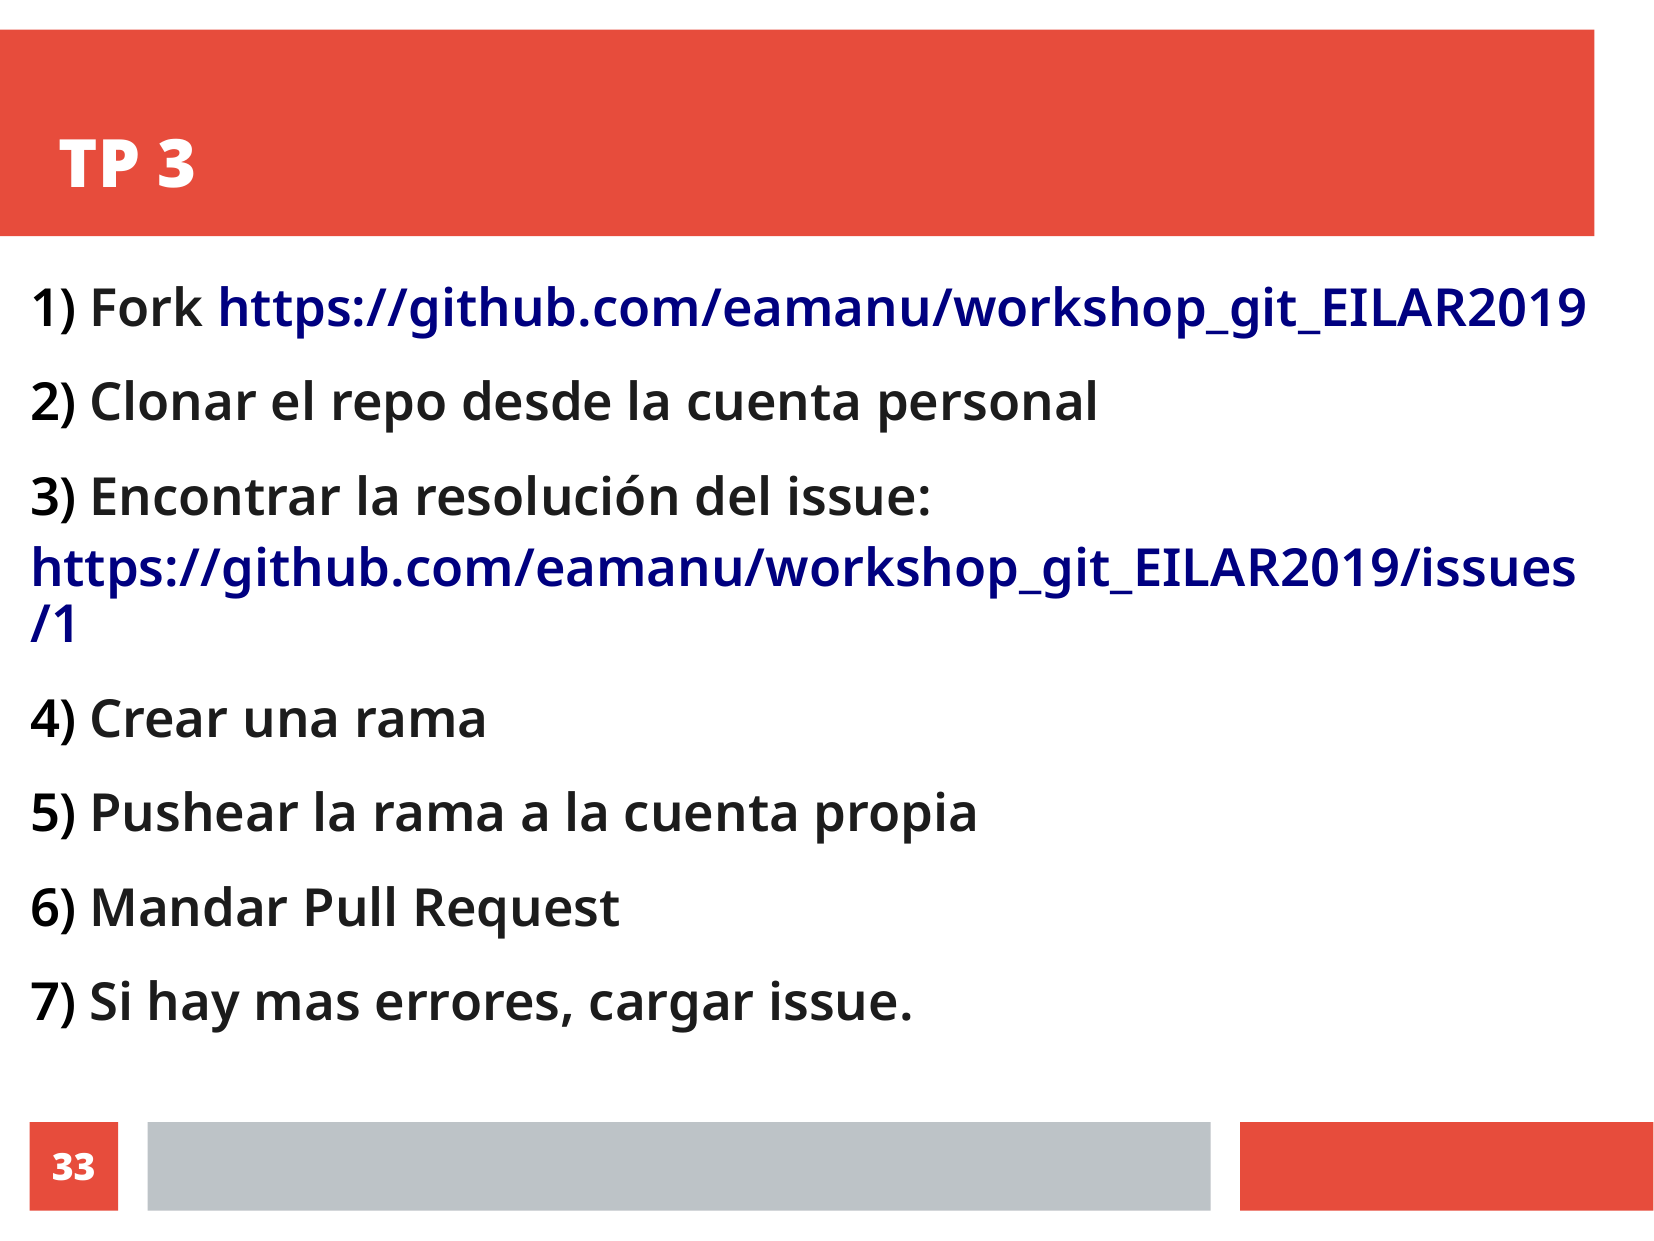

# TP 3
 Fork https://github.com/eamanu/workshop_git_EILAR2019
 Clonar el repo desde la cuenta personal
 Encontrar la resolución del issue: https://github.com/eamanu/workshop_git_EILAR2019/issues/1
 Crear una rama
 Pushear la rama a la cuenta propia
 Mandar Pull Request
 Si hay mas errores, cargar issue.
33